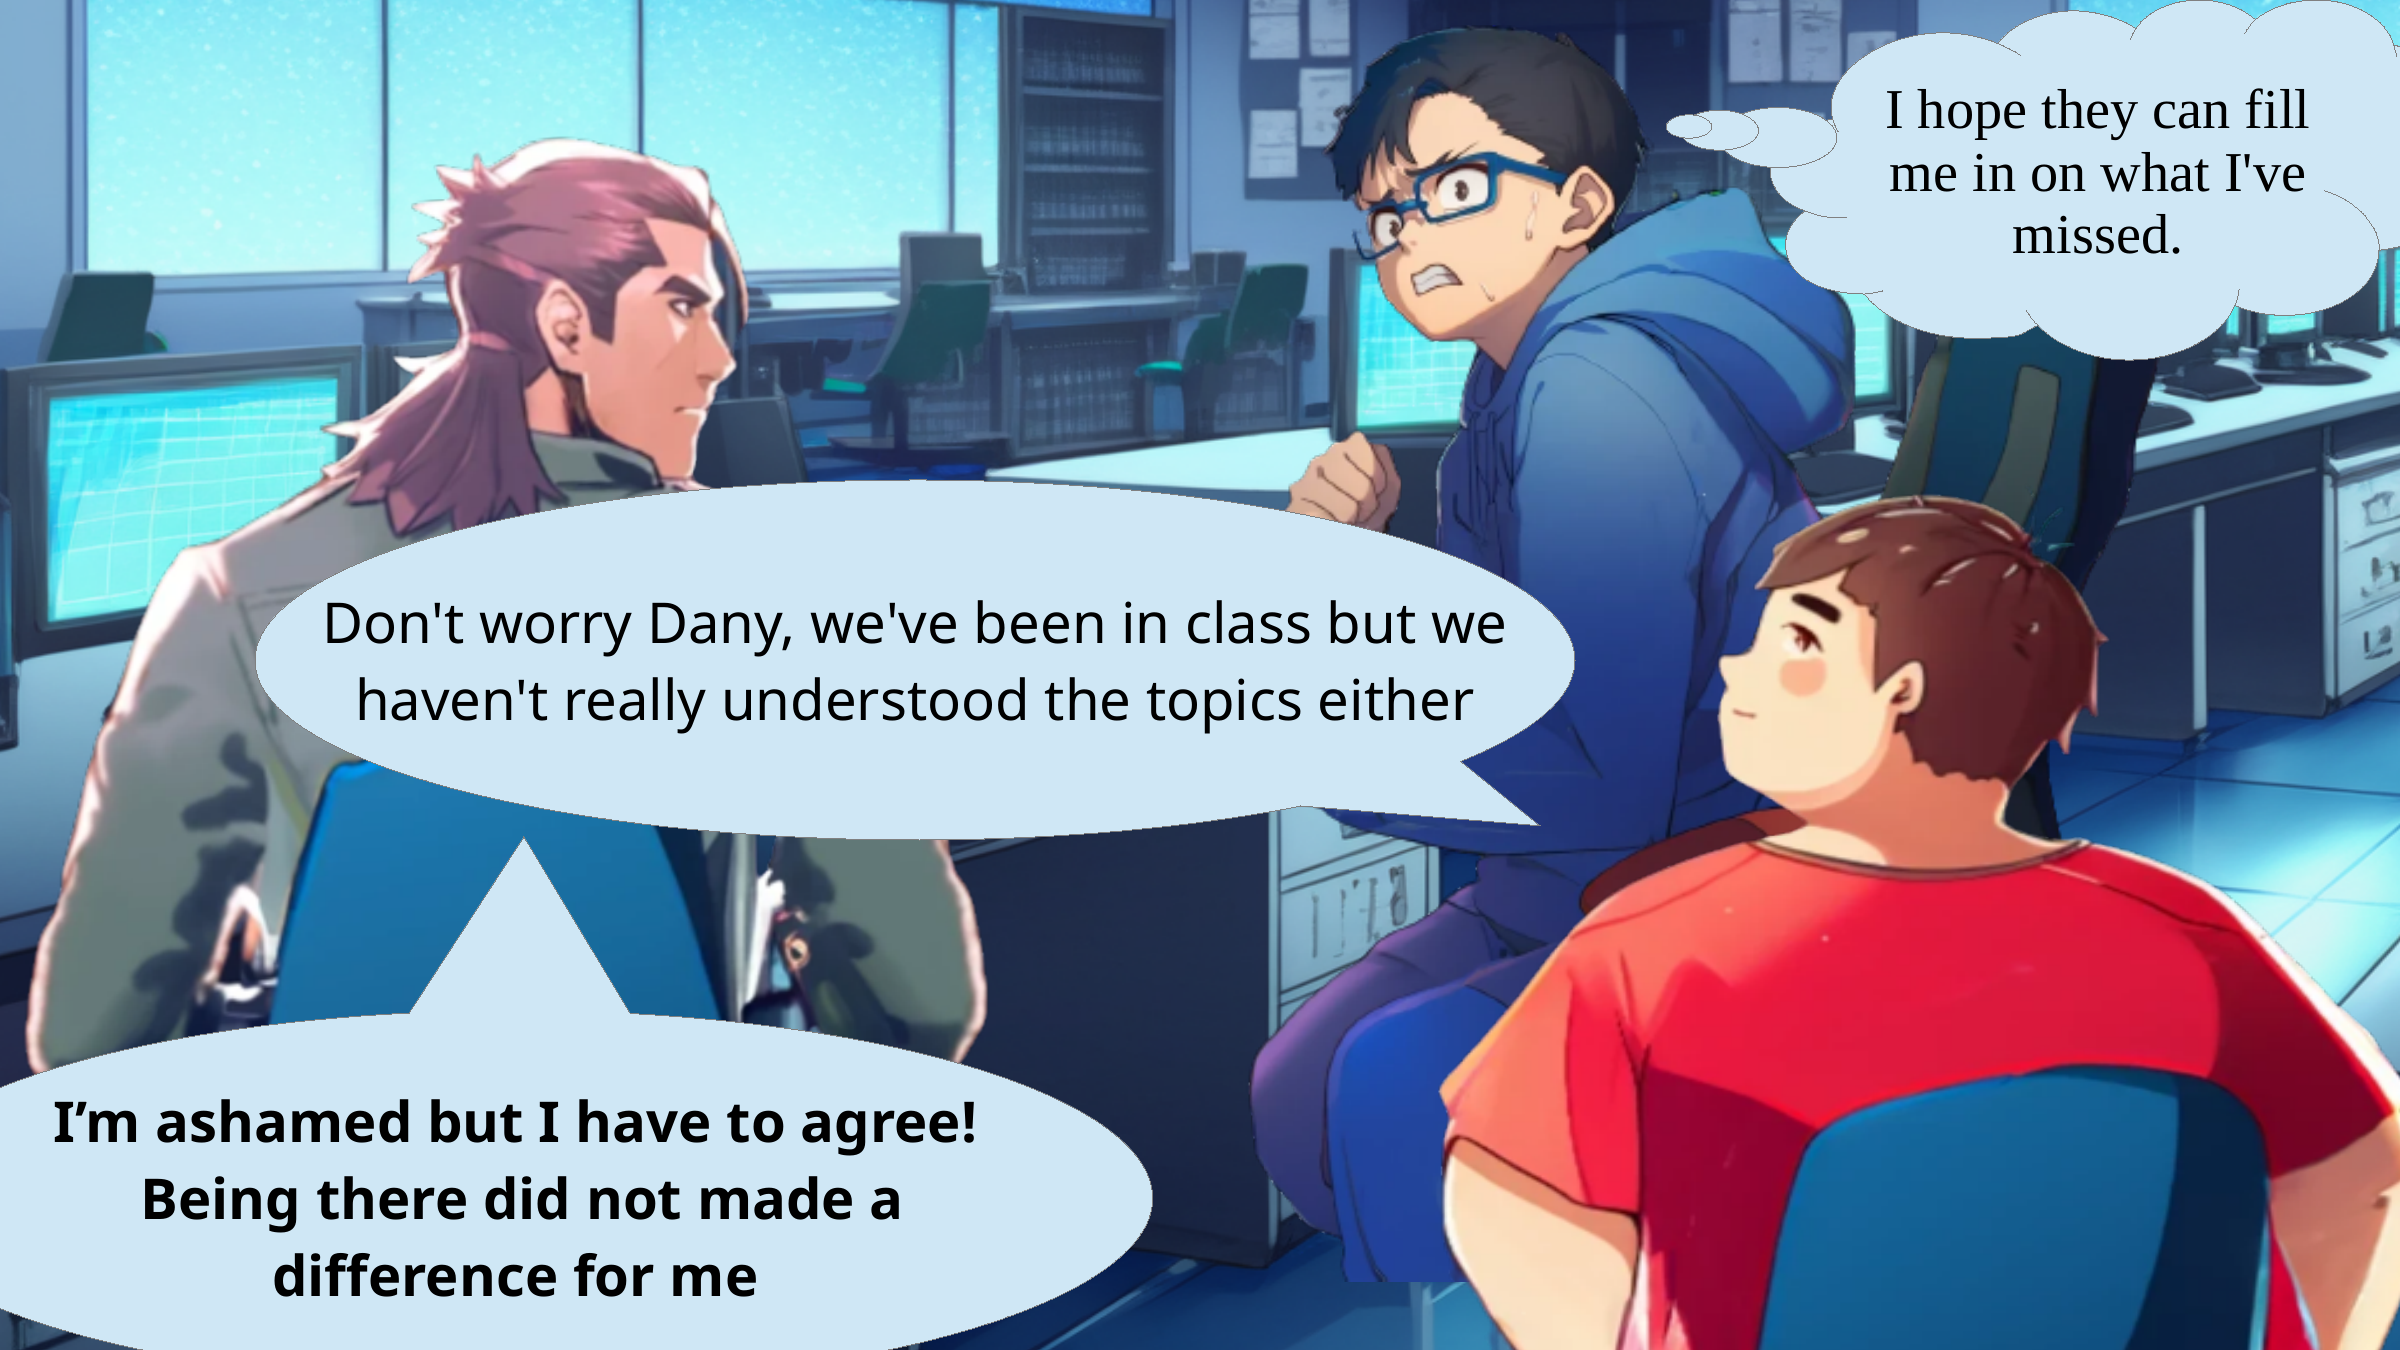

I hope they can fill me in on what I've missed.
Don't worry Dany, we've been in class but we
haven't really understood the topics either
I’m ashamed but I have to agree!
 Being there did not made a
difference for me